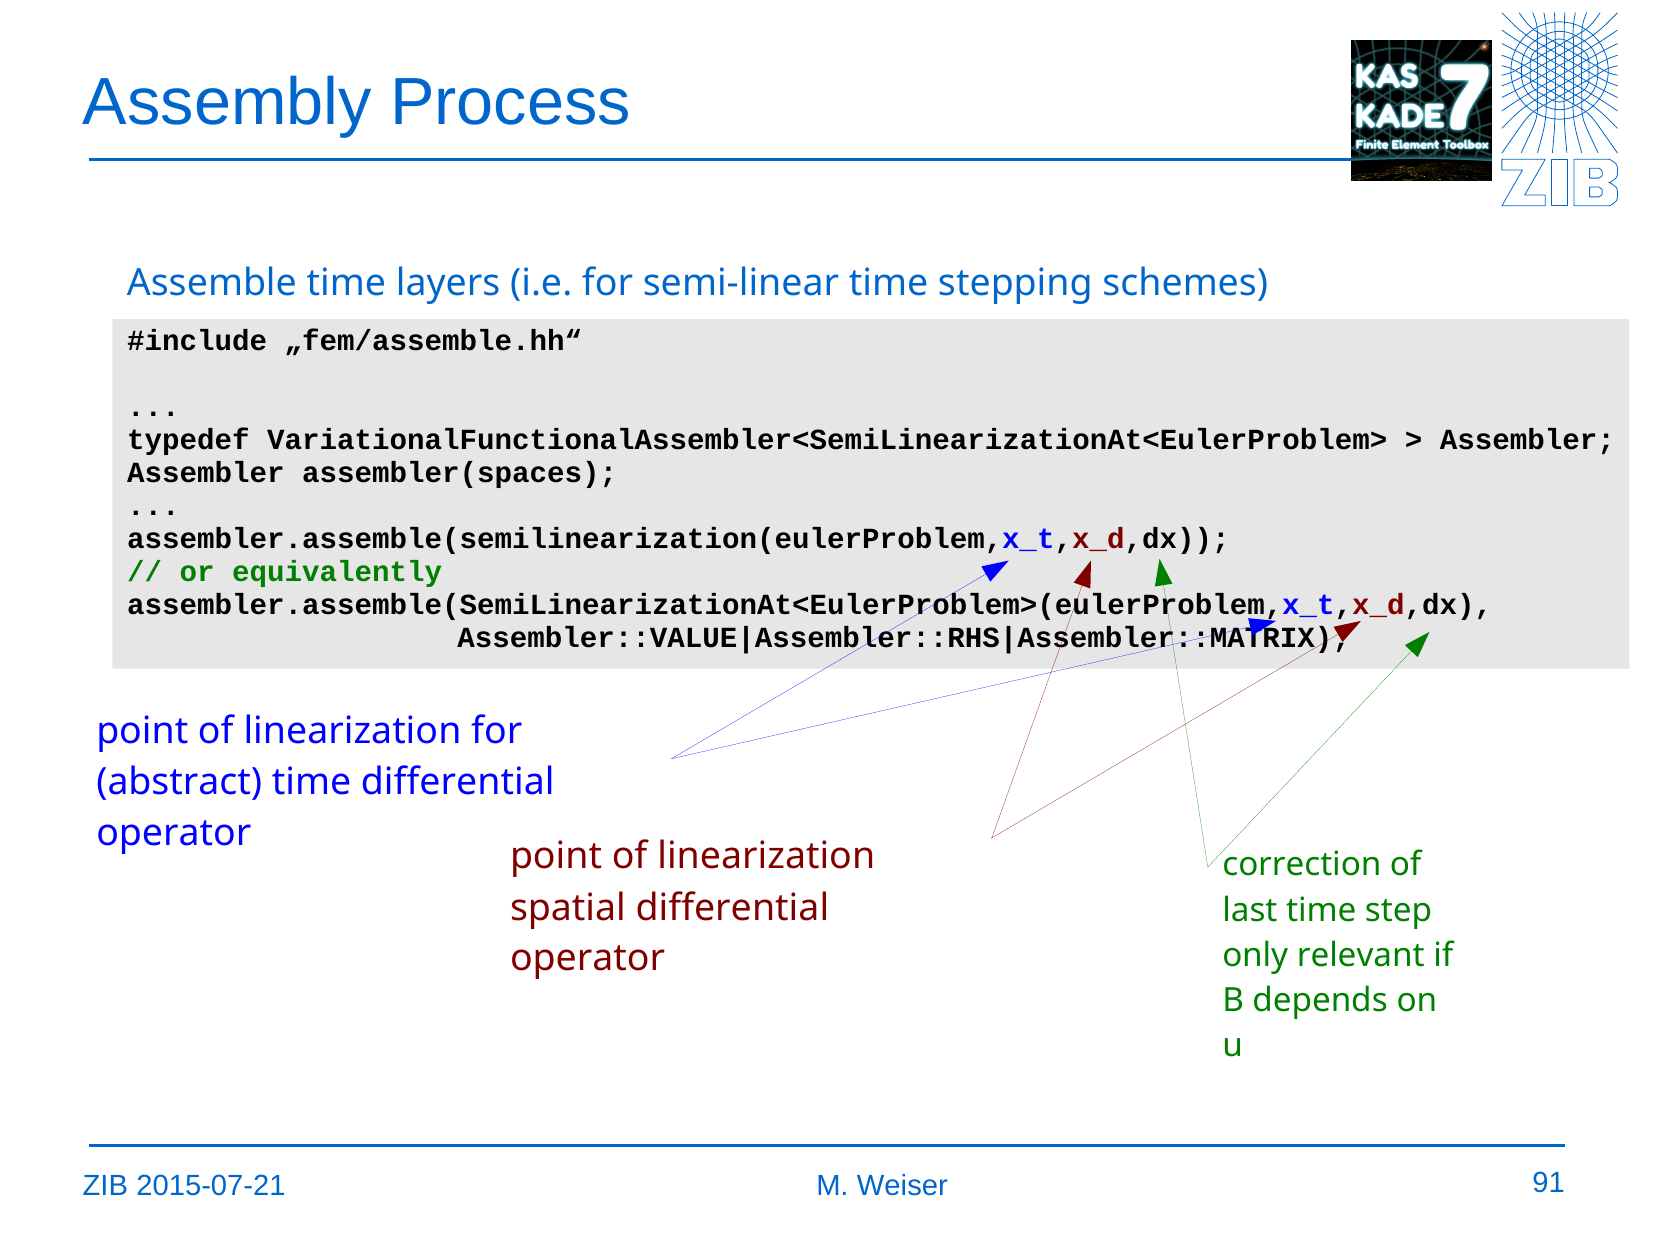

# Assembly Process
Assemble time layers (i.e. for semi-linear time stepping schemes)
#include „fem/assemble.hh“
...
typedef VariationalFunctionalAssembler<SemiLinearizationAt<EulerProblem> > Assembler;
Assembler assembler(spaces);
...
assembler.assemble(semilinearization(eulerProblem,x_t,x_d,dx));
// or equivalently
assembler.assemble(SemiLinearizationAt<EulerProblem>(eulerProblem,x_t,x_d,dx),
				 Assembler::VALUE|Assembler::RHS|Assembler::MATRIX);
point of linearization for (abstract) time differential operator
point of linearization spatial differential operator
correction of
last time step
only relevant if B depends on u
91
ZIB 2015-07-21
M. Weiser